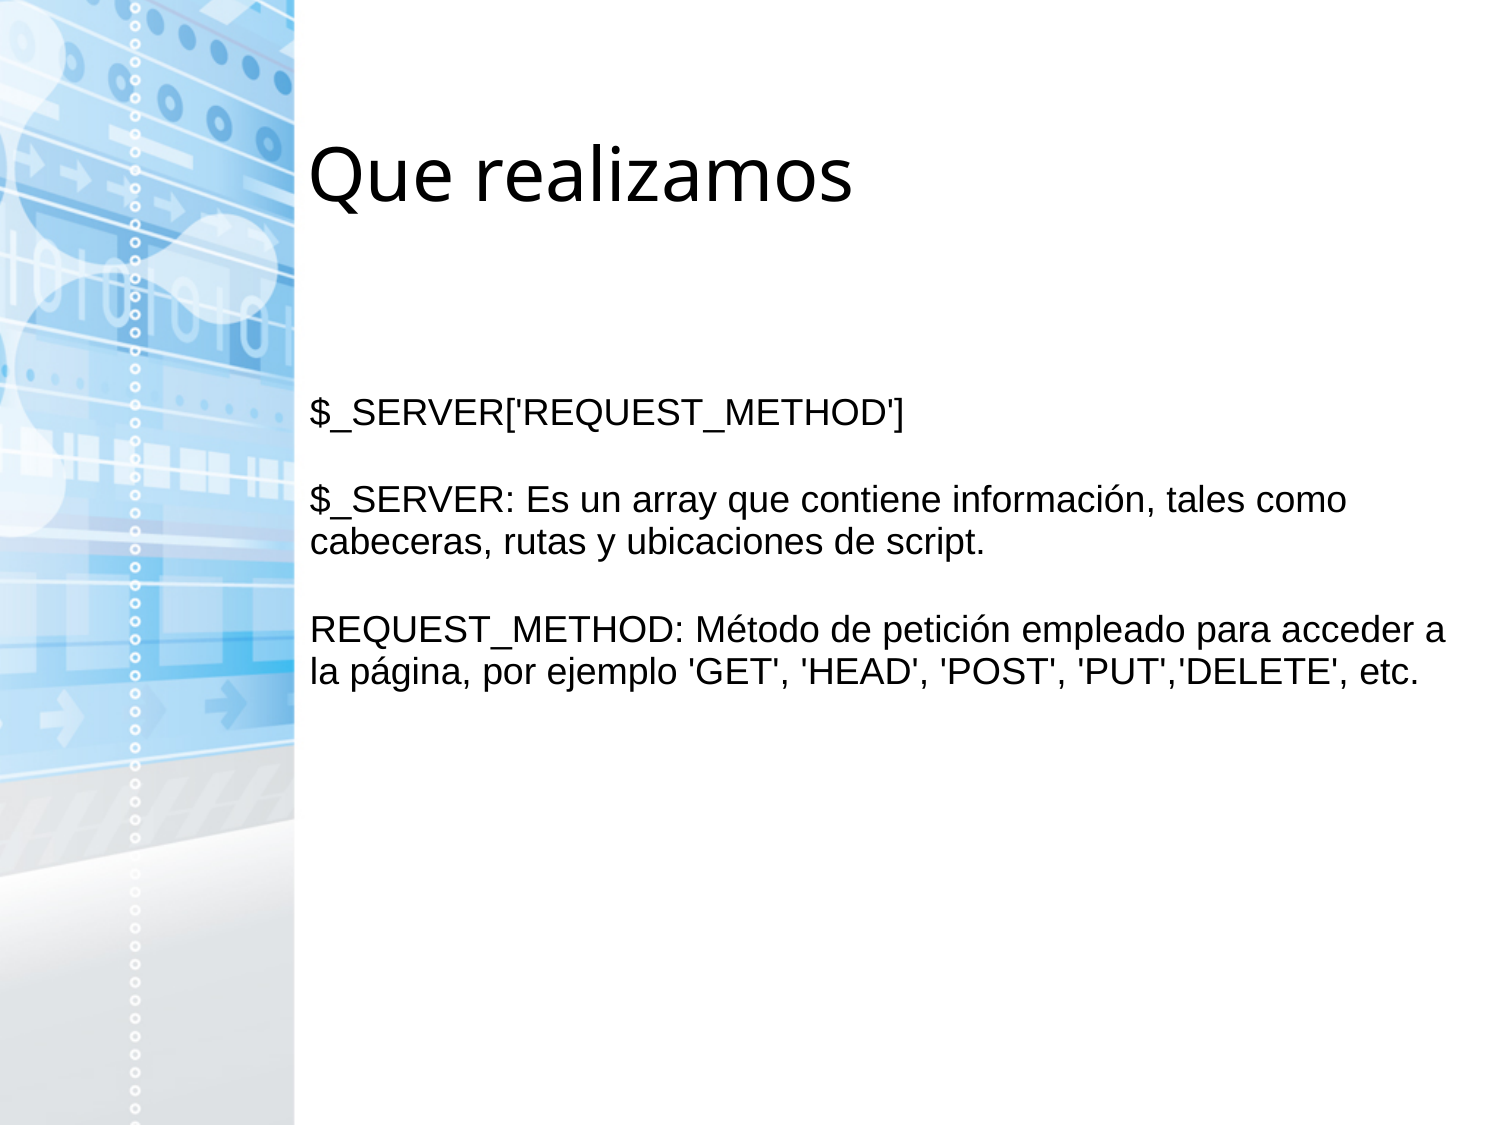

# Que realizamos
$_SERVER['REQUEST_METHOD']
$_SERVER: Es un array que contiene información, tales como cabeceras, rutas y ubicaciones de script.
REQUEST_METHOD: Método de petición empleado para acceder a la página, por ejemplo 'GET', 'HEAD', 'POST', 'PUT','DELETE', etc.